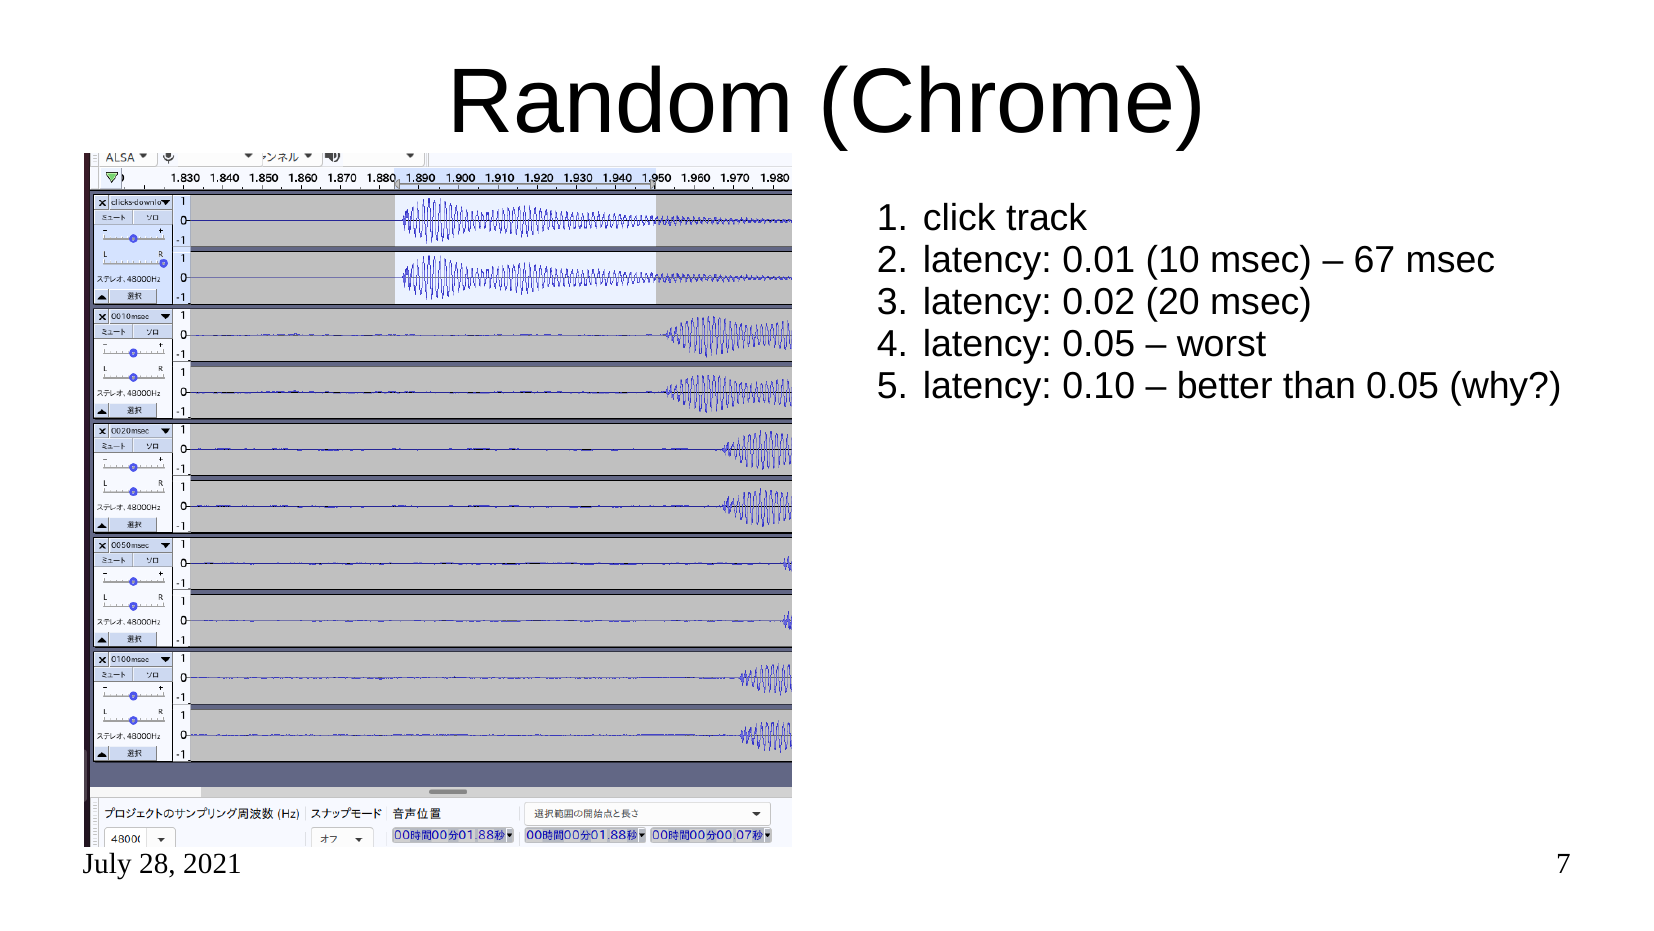

# Random (Chrome)
 click track
 latency: 0.01 (10 msec) – 67 msec
 latency: 0.02 (20 msec)
 latency: 0.05 – worst
 latency: 0.10 – better than 0.05 (why?)
July 28, 2021
7